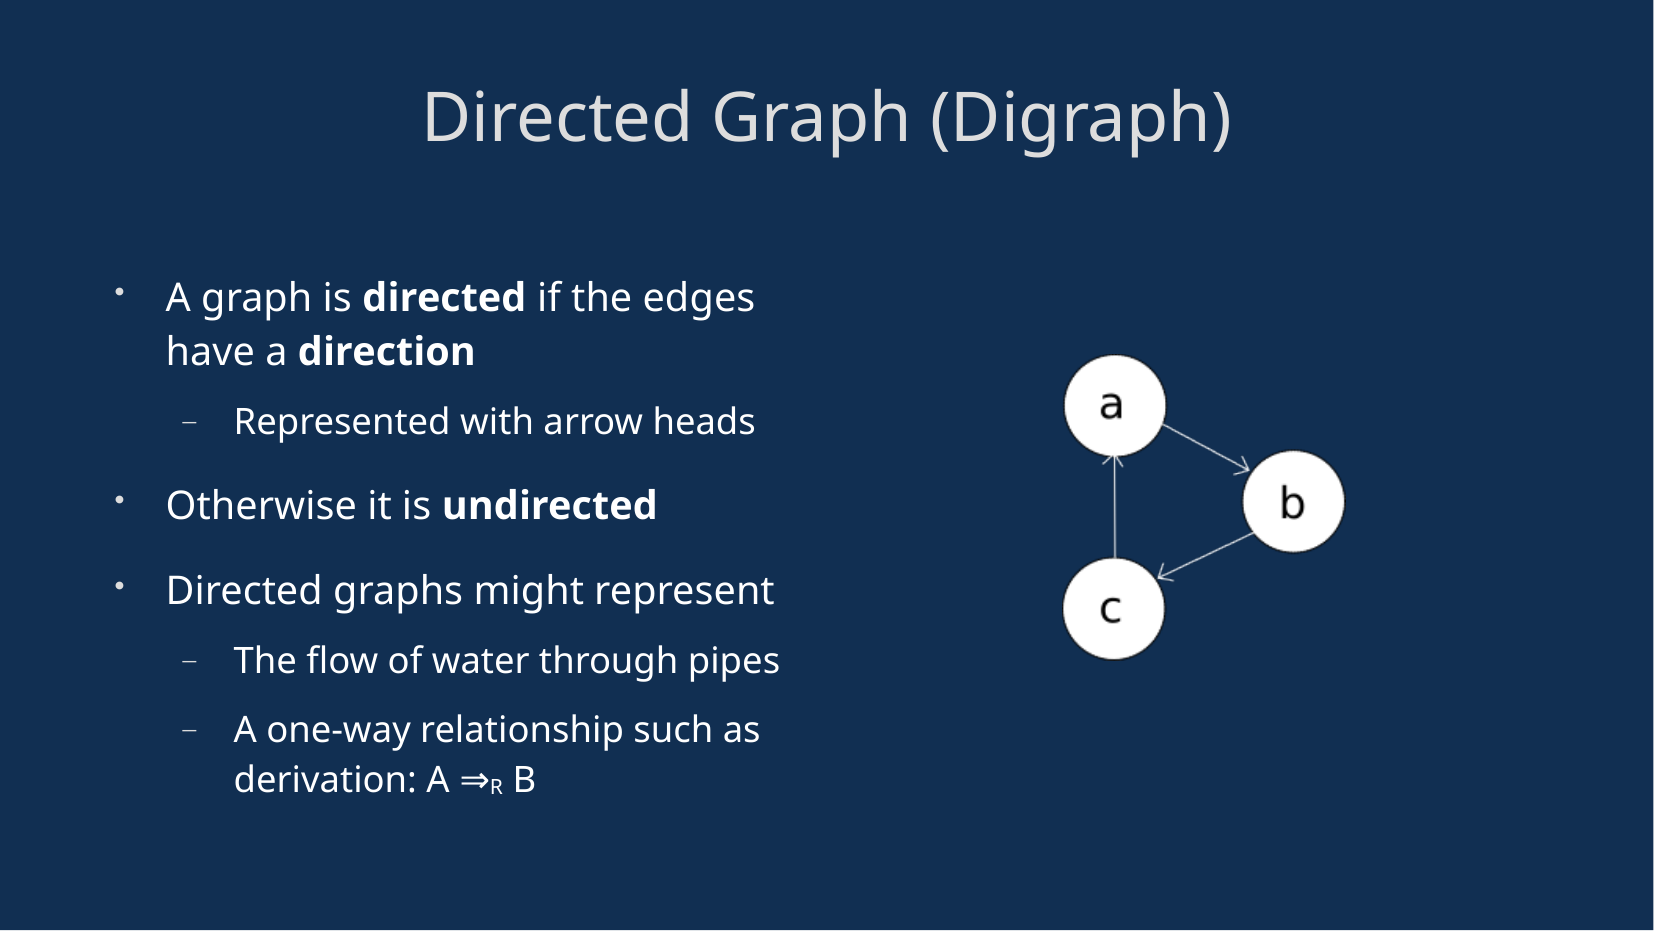

# Directed Graph (Digraph)
A graph is directed if the edges have a direction
Represented with arrow heads
Otherwise it is undirected
Directed graphs might represent
The flow of water through pipes
A one-way relationship such as derivation: A ⇒R B